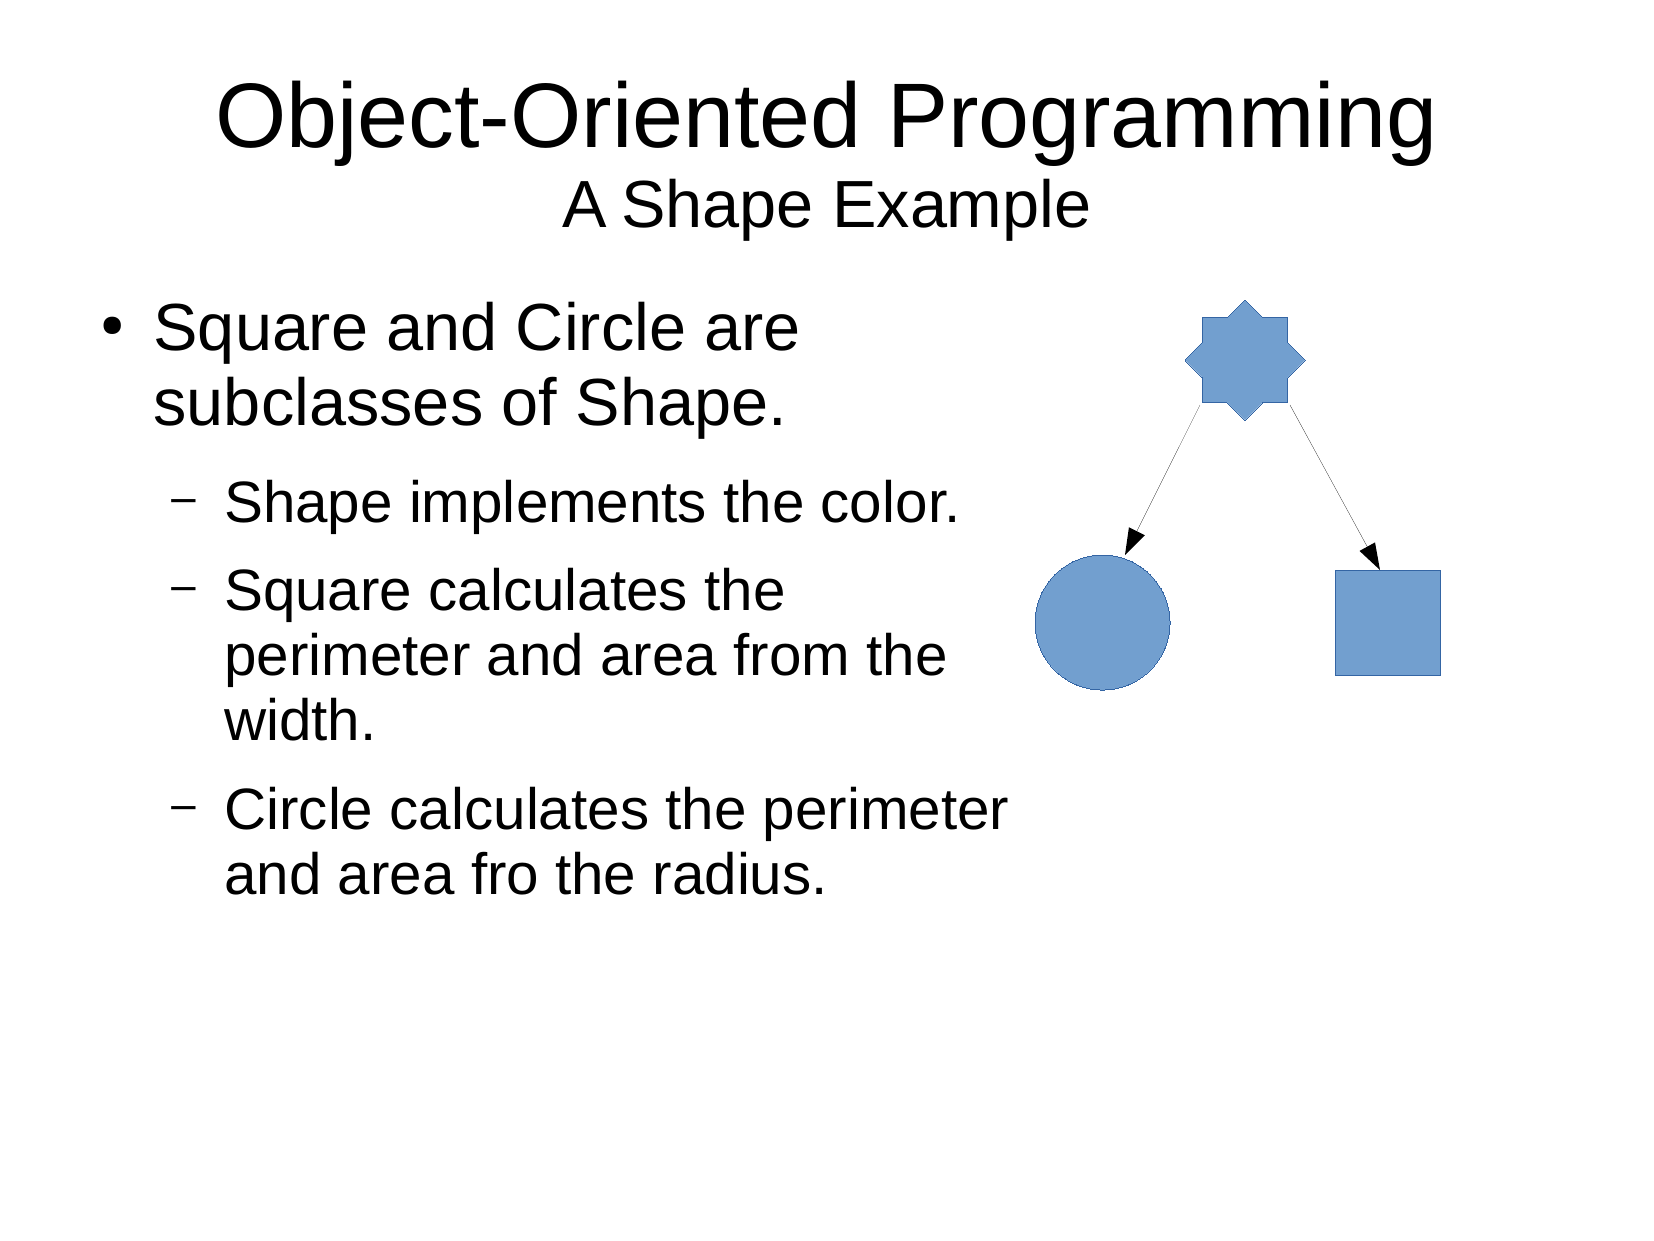

# Object-Oriented Programming A Shape Example
Square and Circle are subclasses of Shape.
Shape implements the color.
Square calculates the perimeter and area from the width.
Circle calculates the perimeter and area fro the radius.